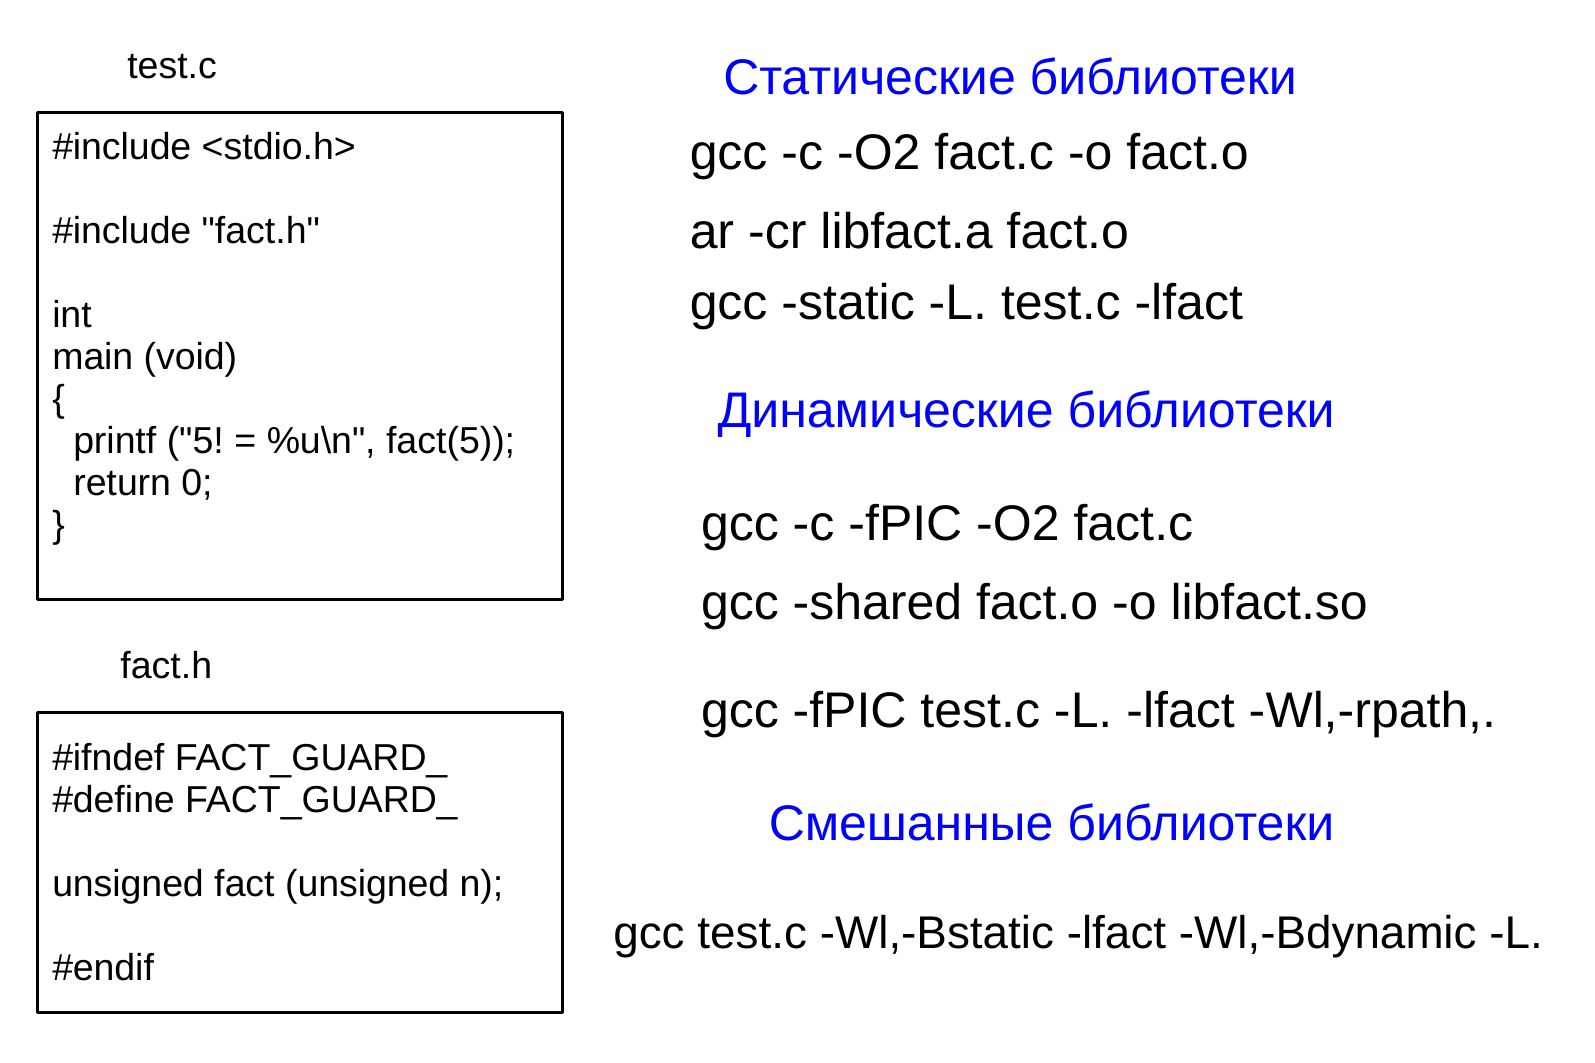

test.c
Статические библиотеки
#include <stdio.h>
#include "fact.h"
int
main (void)
{
 printf ("5! = %u\n", fact(5));
 return 0;
}
gcc -c -O2 fact.c -o fact.o
ar -cr libfact.a fact.o
gcc -static -L. test.c -lfact
Динамические библиотеки
gcc -c -fPIC -O2 fact.c
gcc -shared fact.o -o libfact.so
fact.h
gcc -fPIC test.c -L. -lfact -Wl,-rpath,.
#ifndef FACT_GUARD_
#define FACT_GUARD_
unsigned fact (unsigned n);
#endif
Смешанные библиотеки
gcc test.c -Wl,-Bstatic -lfact -Wl,-Bdynamic -L.